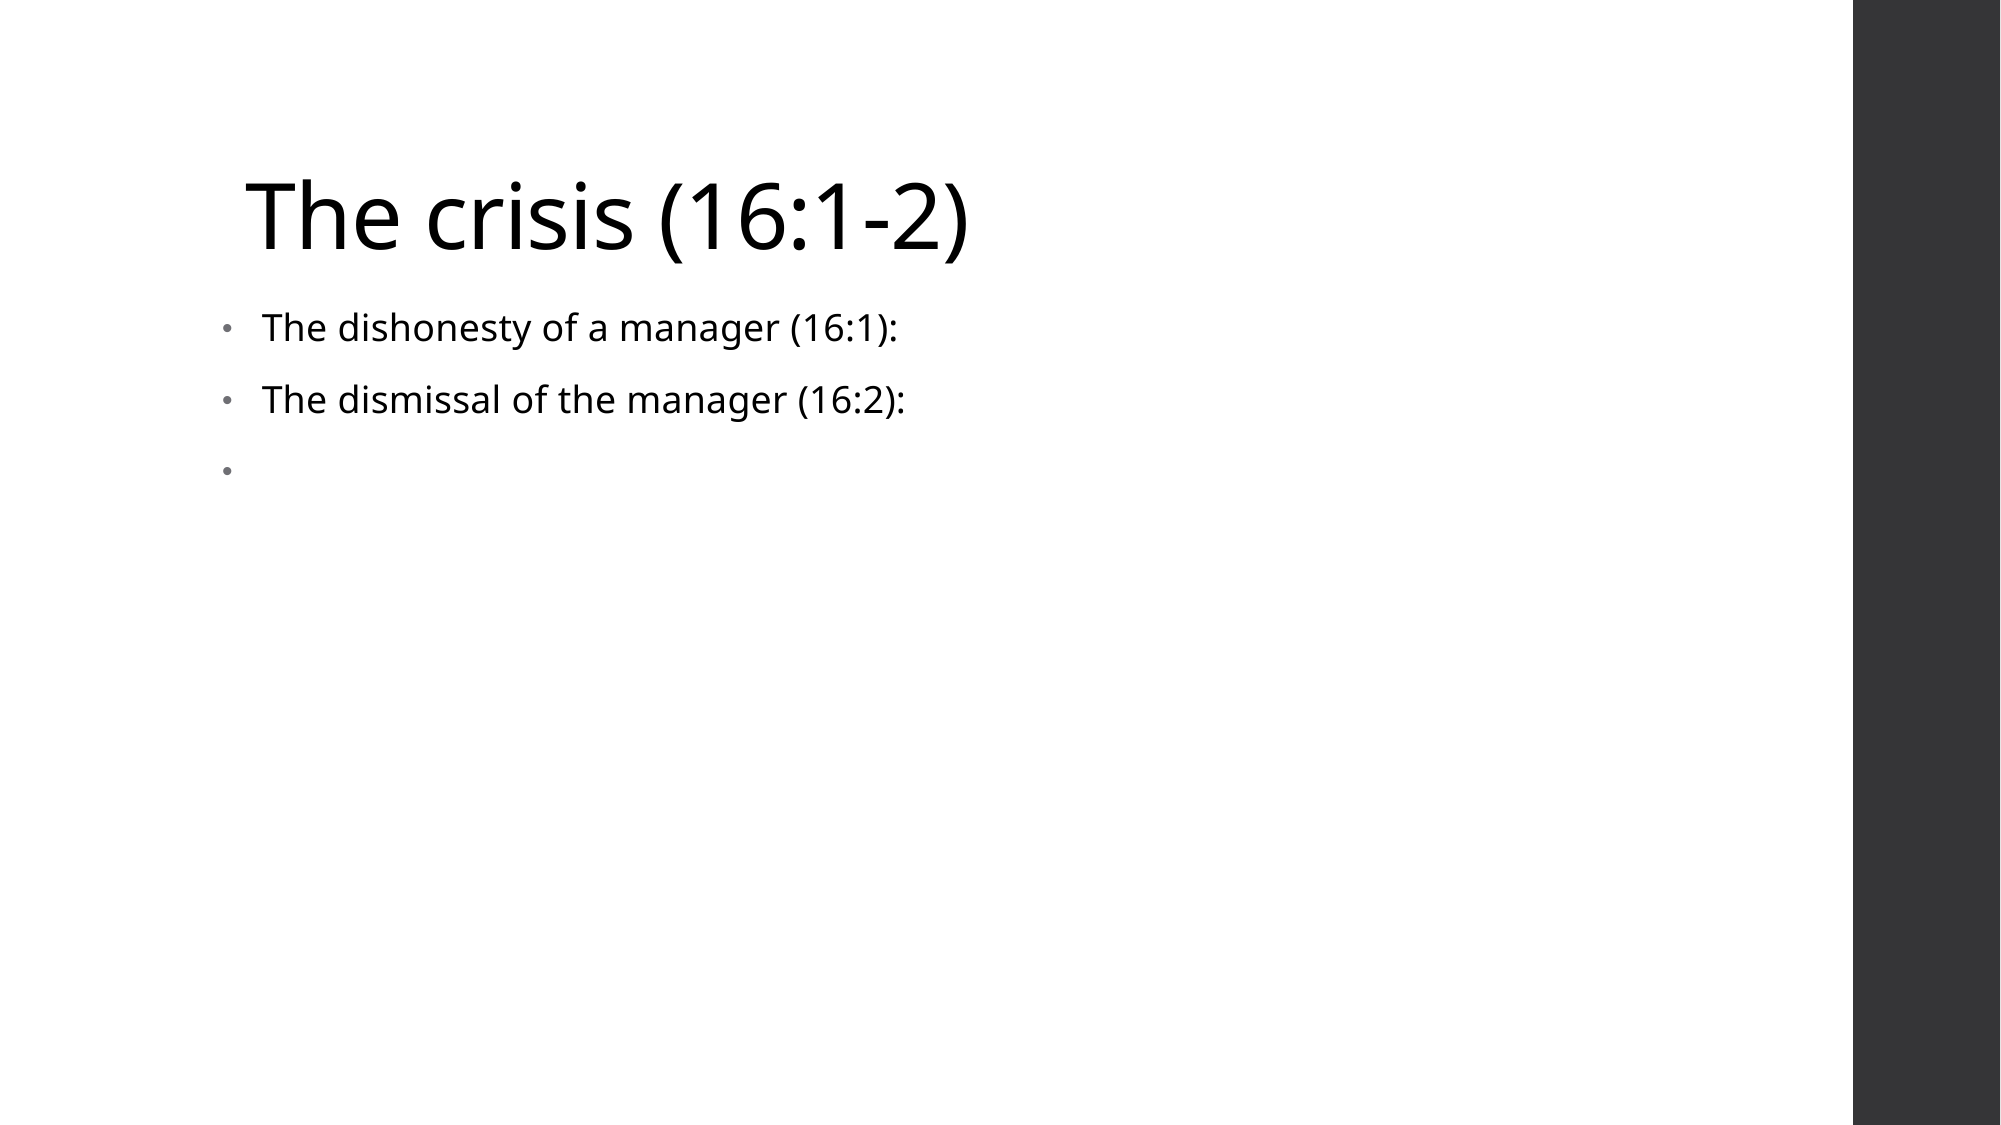

# The crisis (16:1-2)
 The dishonesty of a manager (16:1):
 The dismissal of the manager (16:2):